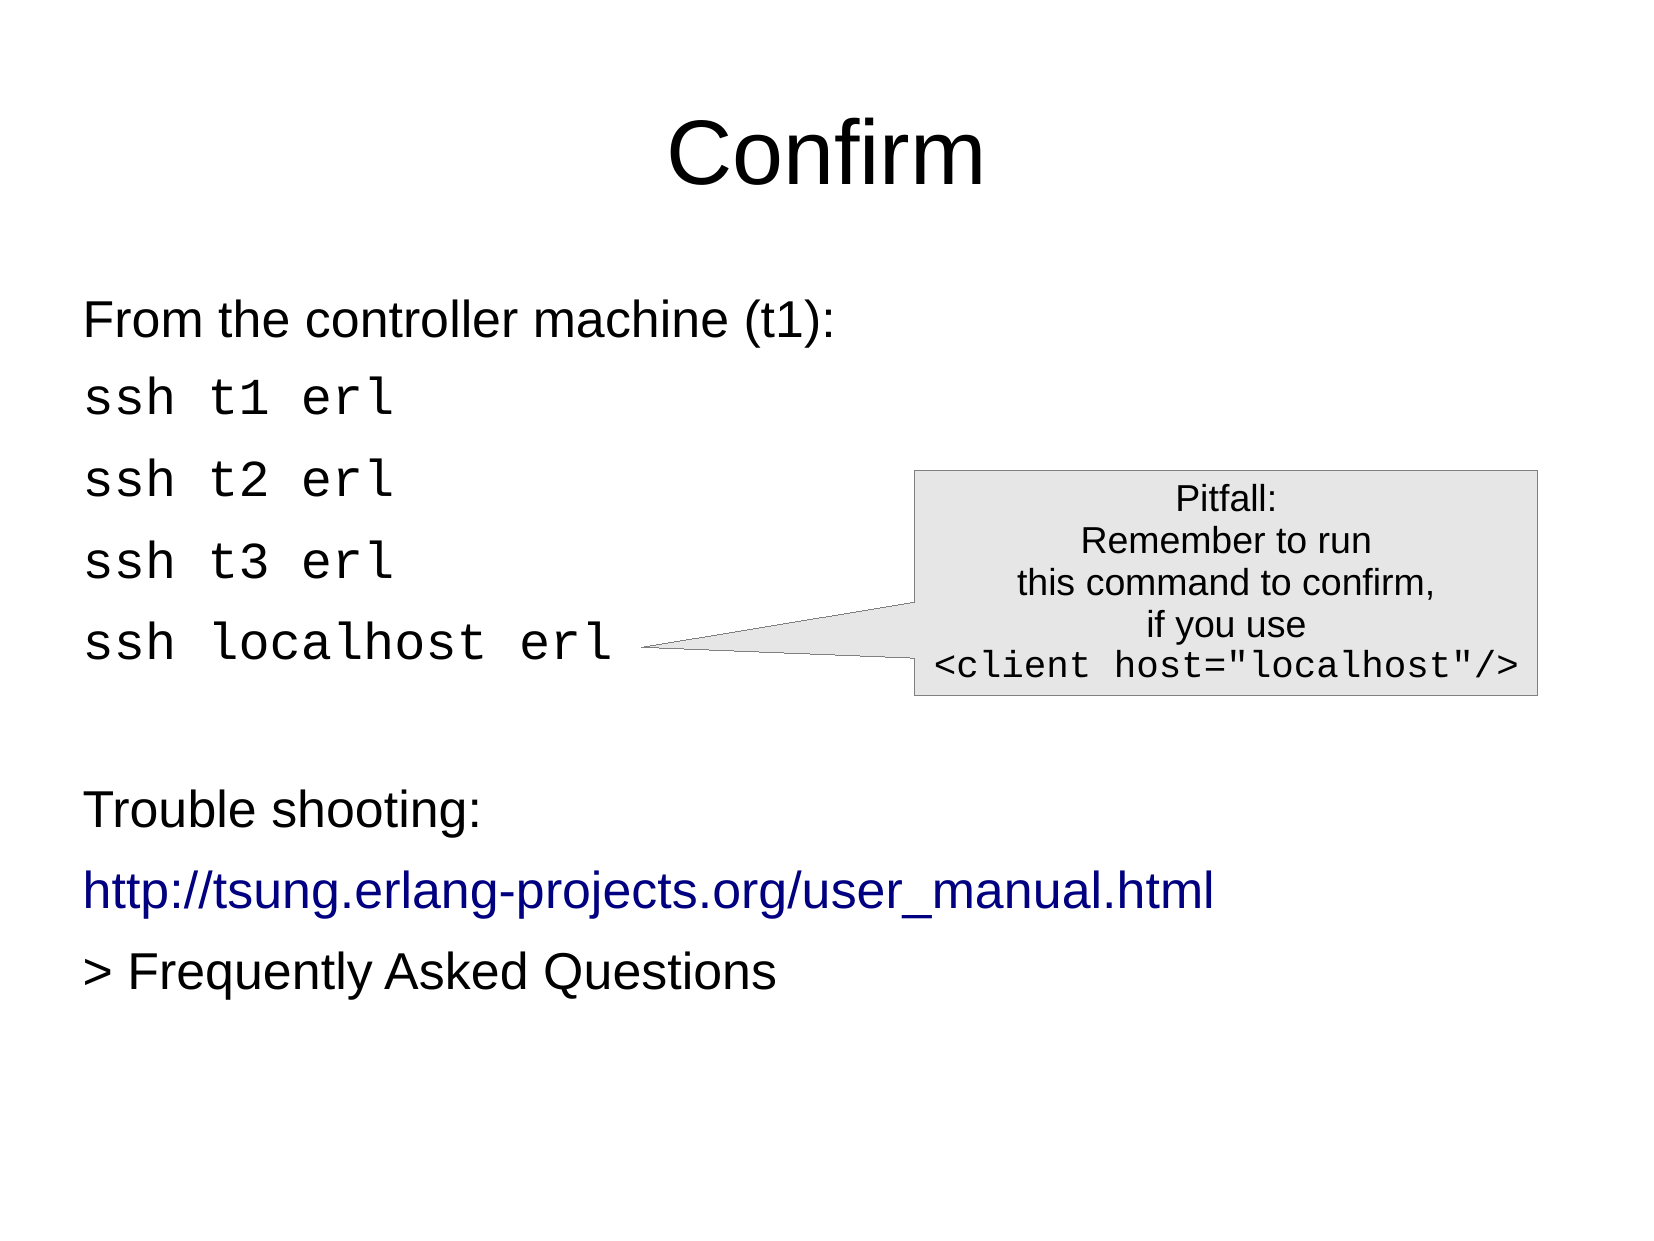

# Confirm
From the controller machine (t1):
ssh t1 erl
ssh t2 erl
ssh t3 erl
ssh localhost erl
Trouble shooting:
http://tsung.erlang-projects.org/user_manual.html
> Frequently Asked Questions
Pitfall:
Remember to run
this command to confirm,
if you use
<client host="localhost"/>